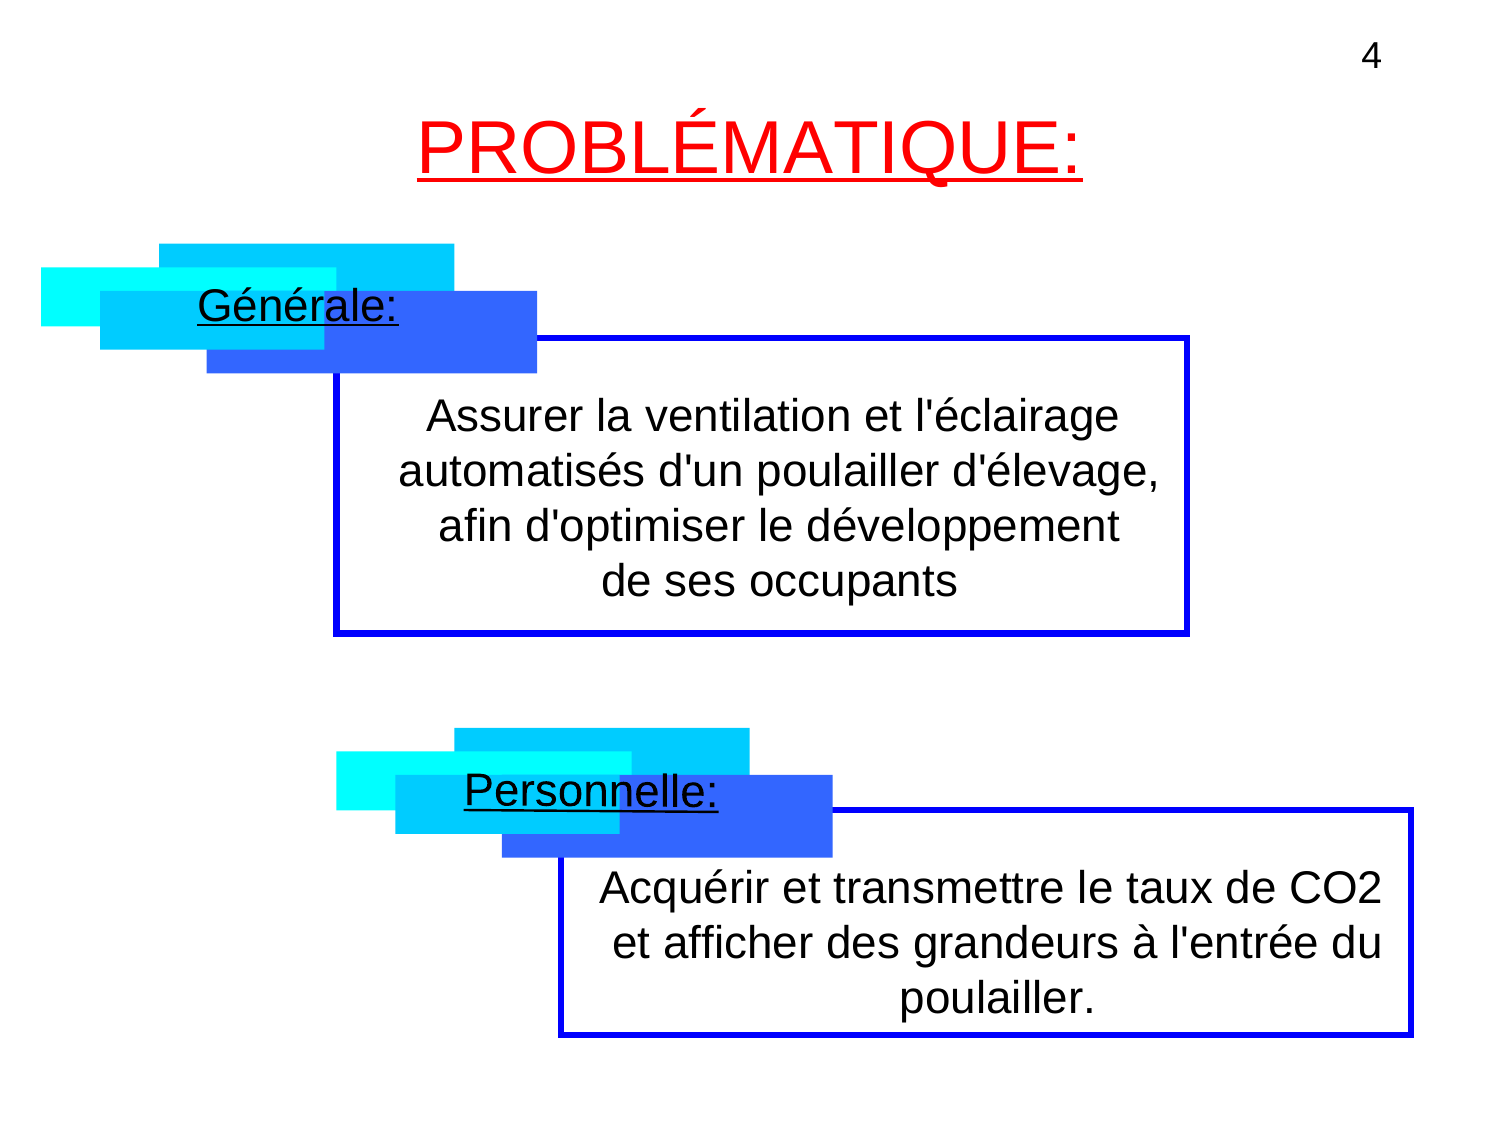

4
PROBLÉMATIQUE:
Générale:
Assurer la ventilation et l'éclairage
 automatisés d'un poulailler d'élevage,
 afin d'optimiser le développement
 de ses occupants
Personnelle:
Acquérir et transmettre le taux de CO2
et afficher des grandeurs à l'entrée du poulailler.